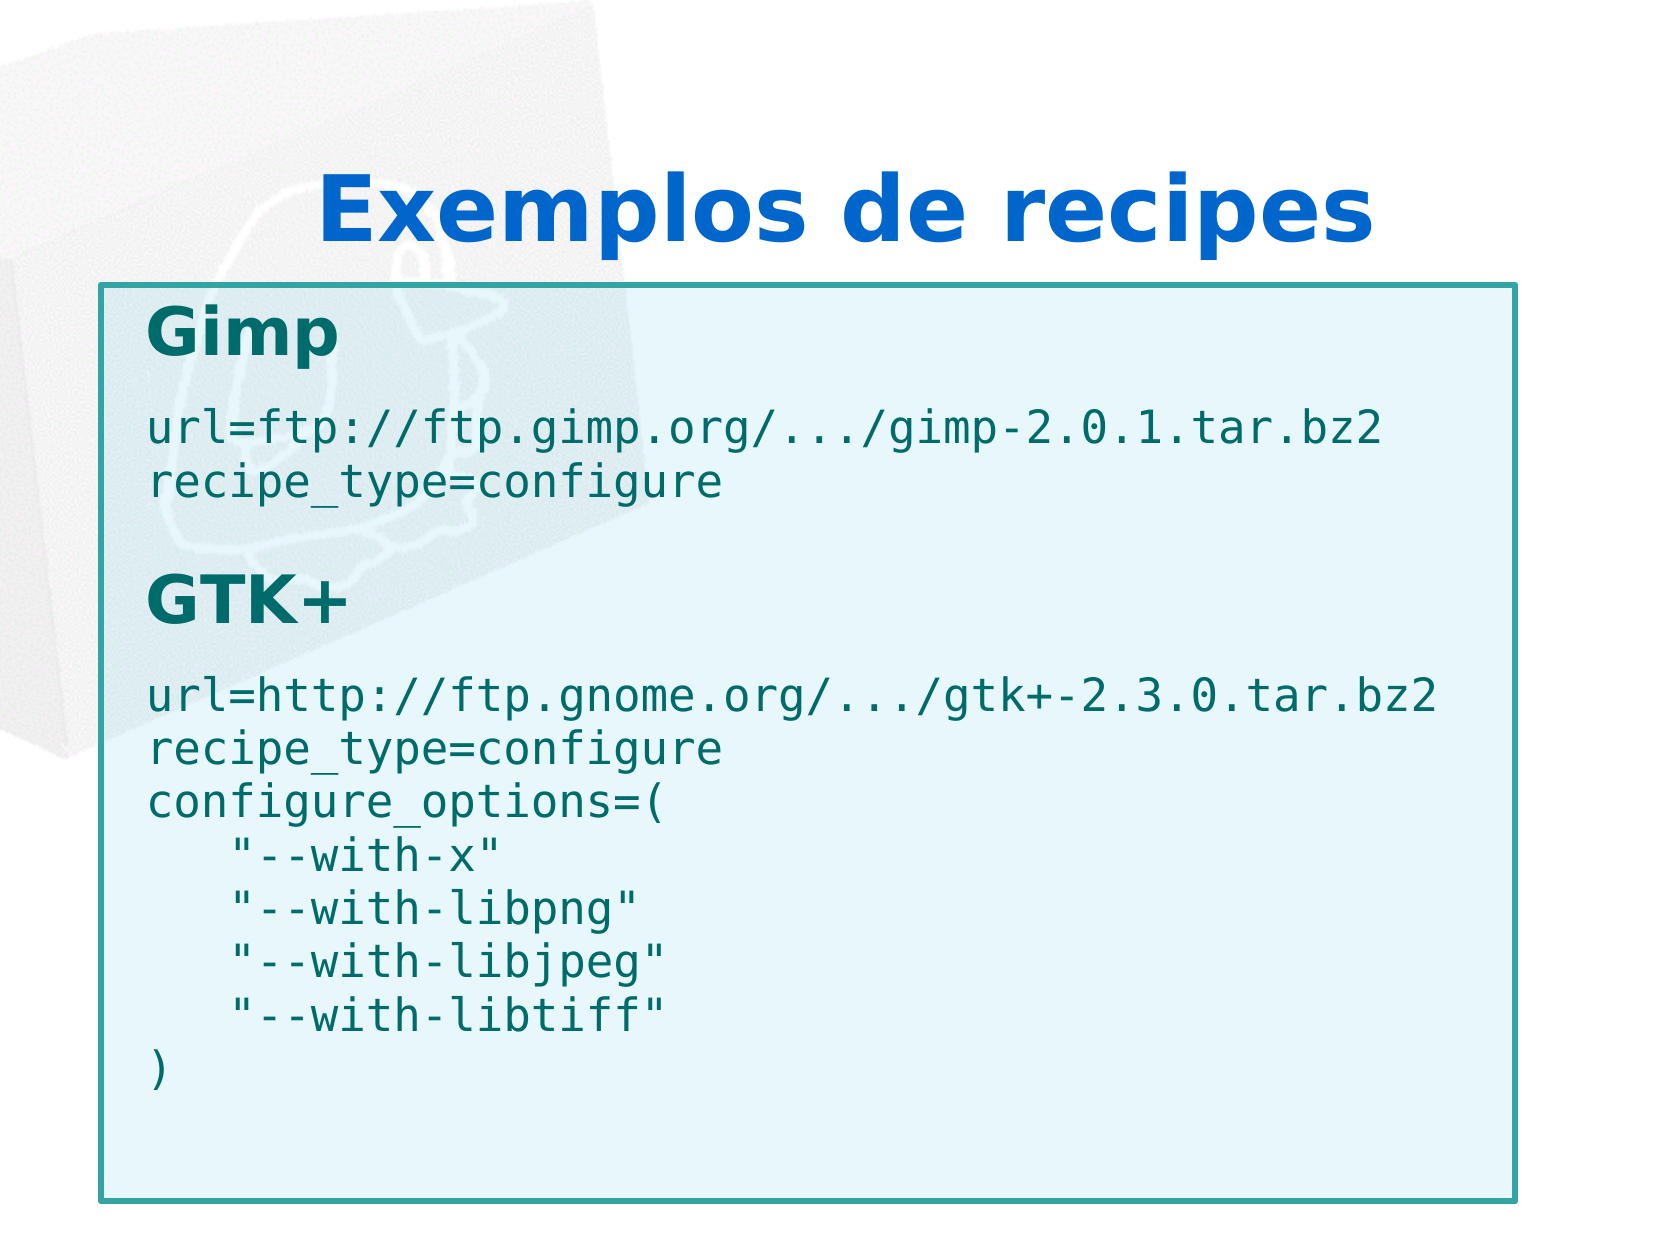

# Exemplos de recipes
Gimp
url=ftp://ftp.gimp.org/.../gimp-2.0.1.tar.bz2
recipe_type=configure
GTK+
url=http://ftp.gnome.org/.../gtk+-2.3.0.tar.bz2
recipe_type=configure
configure_options=(
 "--with-x"
 "--with-libpng"
 "--with-libjpeg"
 "--with-libtiff"
)